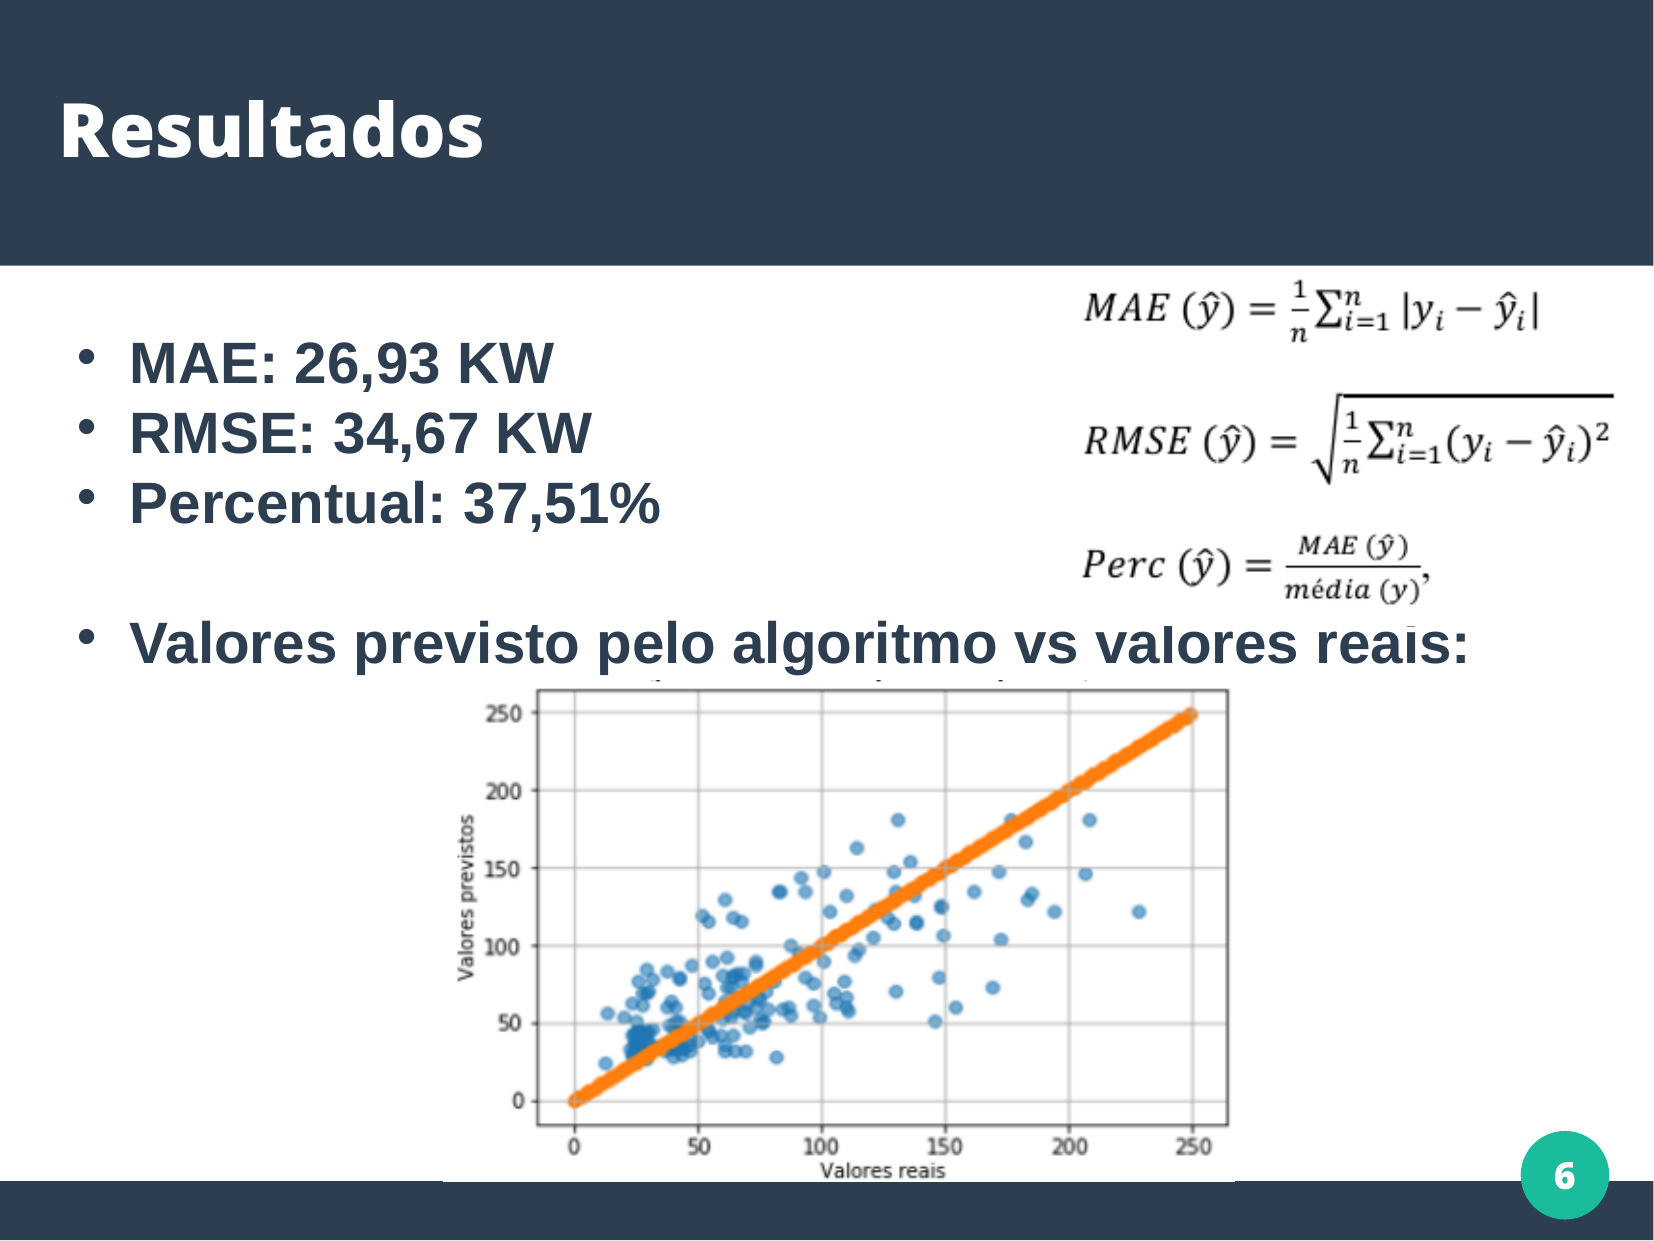

# Resultados
MAE: 26,93 KW
RMSE: 34,67 KW
Percentual: 37,51%
Valores previsto pelo algoritmo vs valores reais:
6